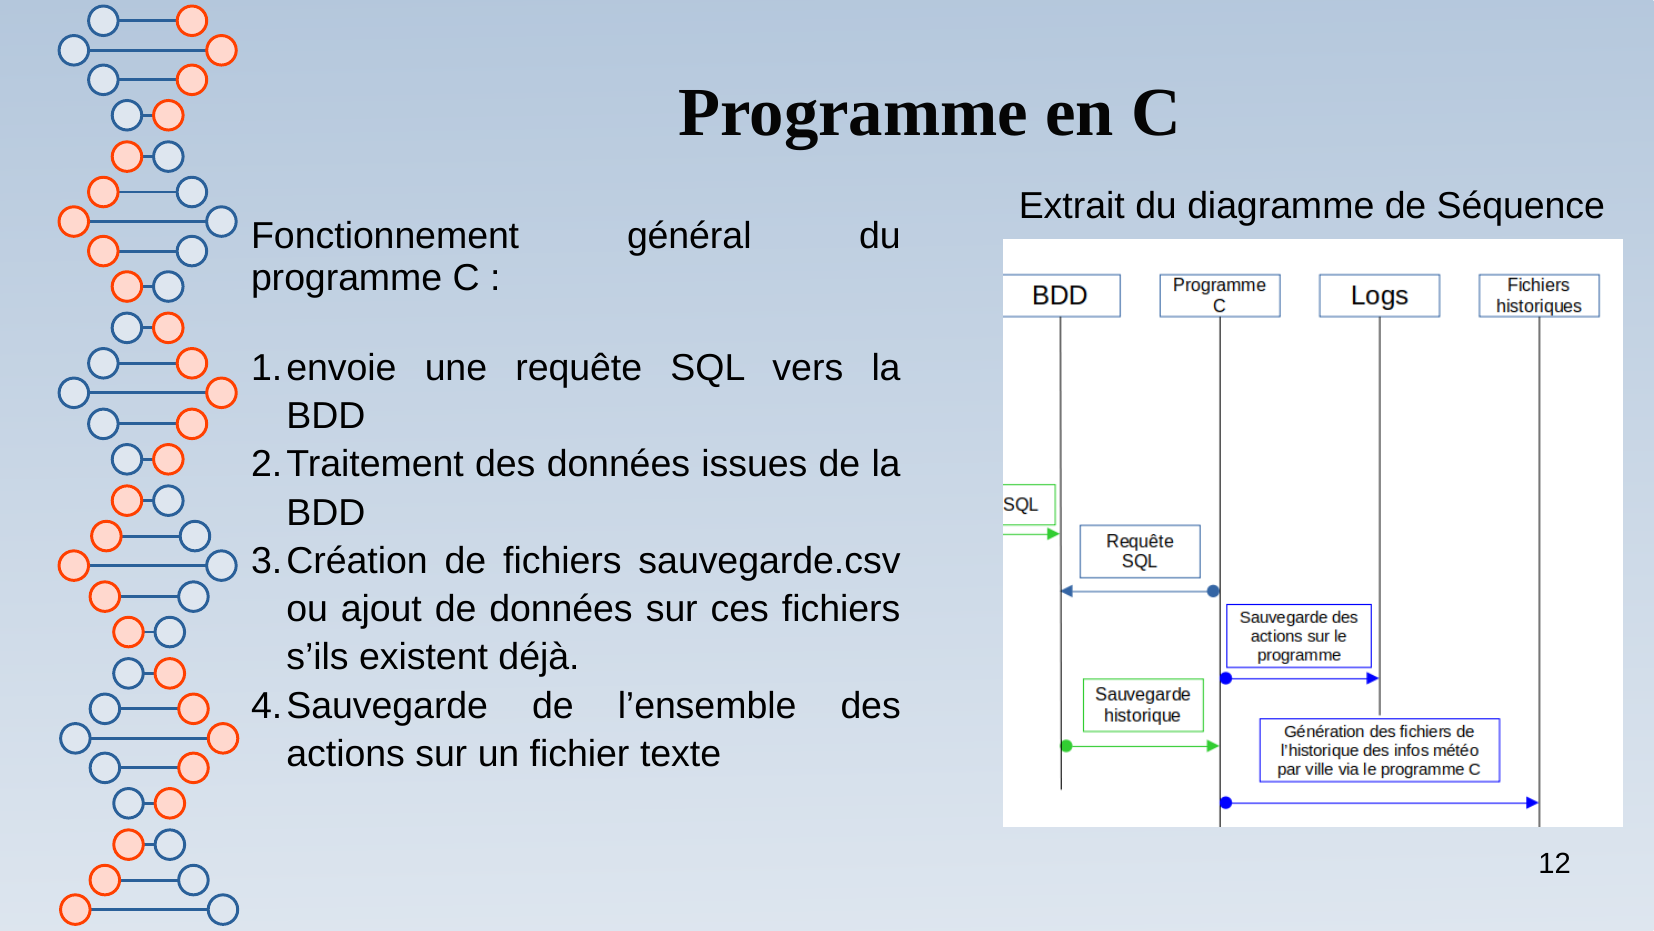

# Programme en C
Extrait du diagramme de Séquence
Fonctionnement général du programme C :
envoie une requête SQL vers la BDD
Traitement des données issues de la BDD
Création de fichiers sauvegarde.csv ou ajout de données sur ces fichiers s’ils existent déjà.
Sauvegarde de l’ensemble des actions sur un fichier texte
12